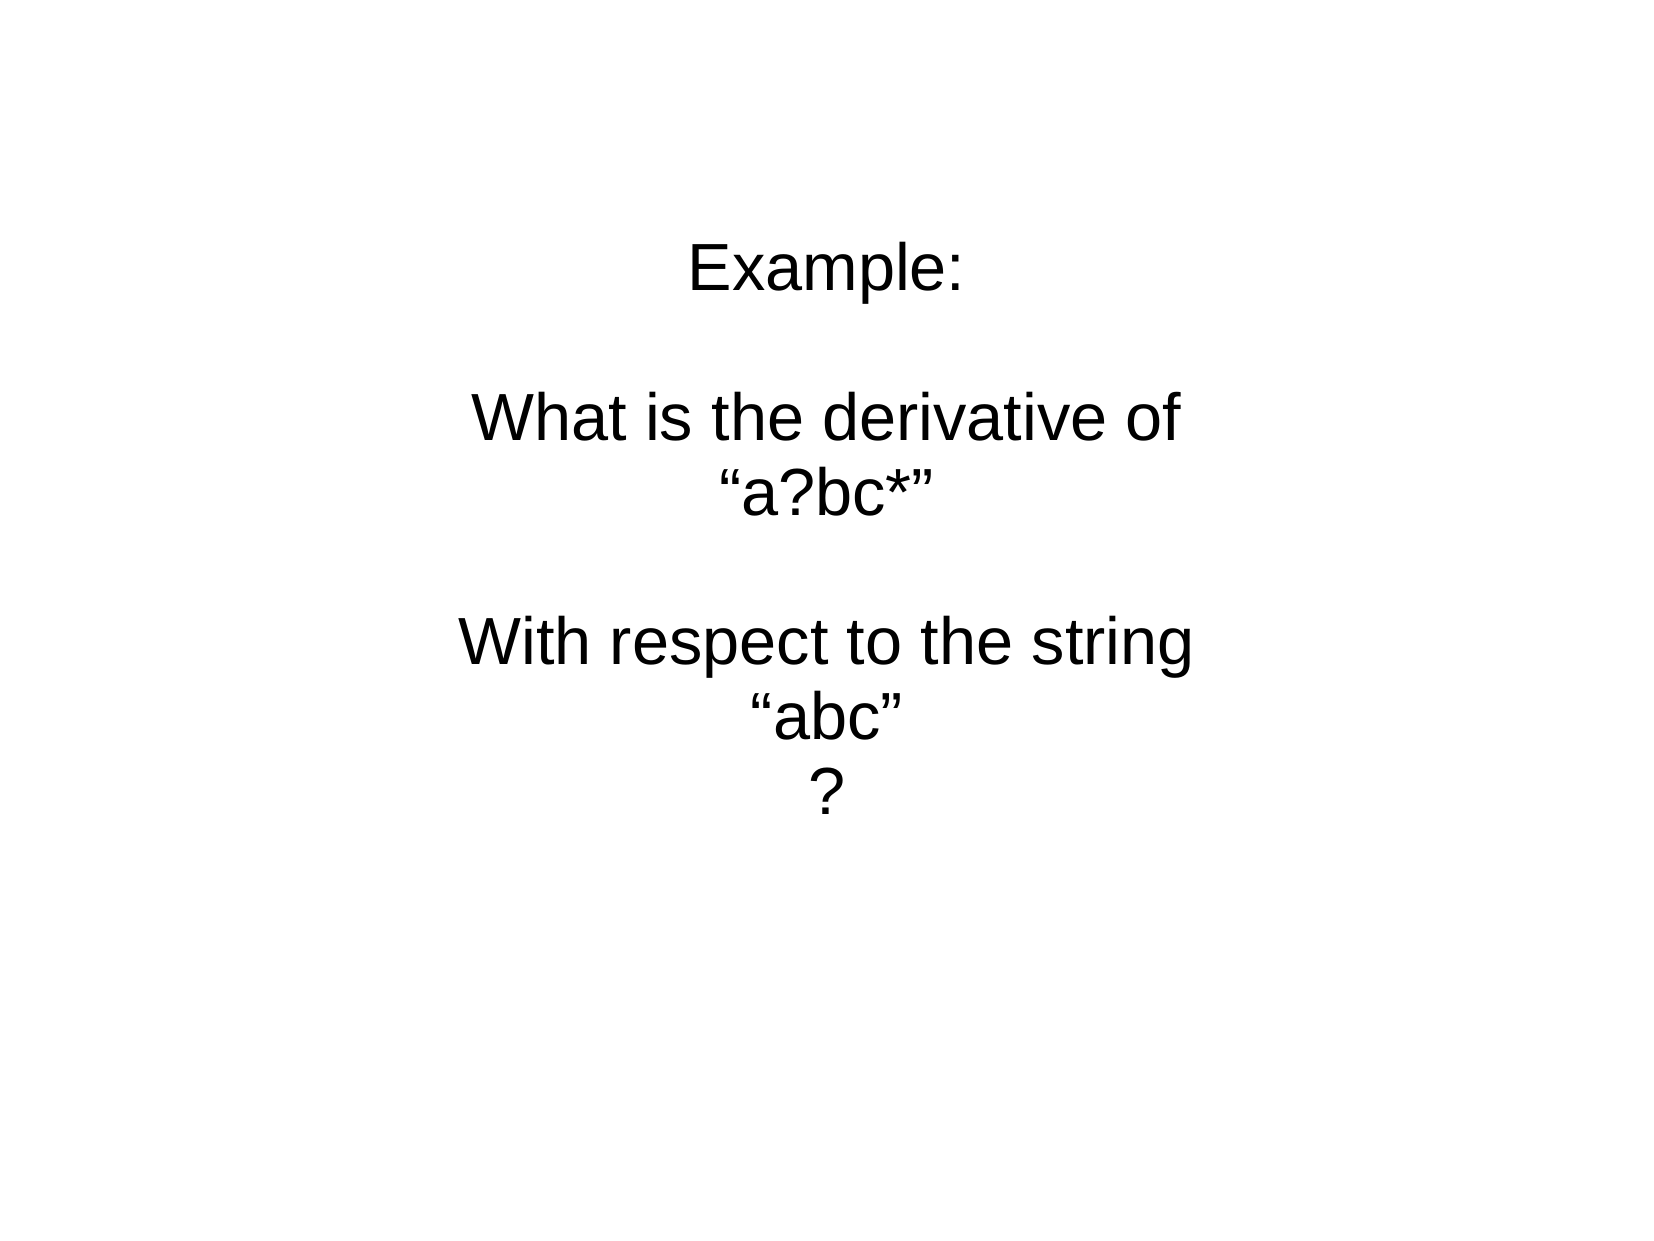

# Example:
What is the derivative of
“a?bc*”
With respect to the string
“abc”
?